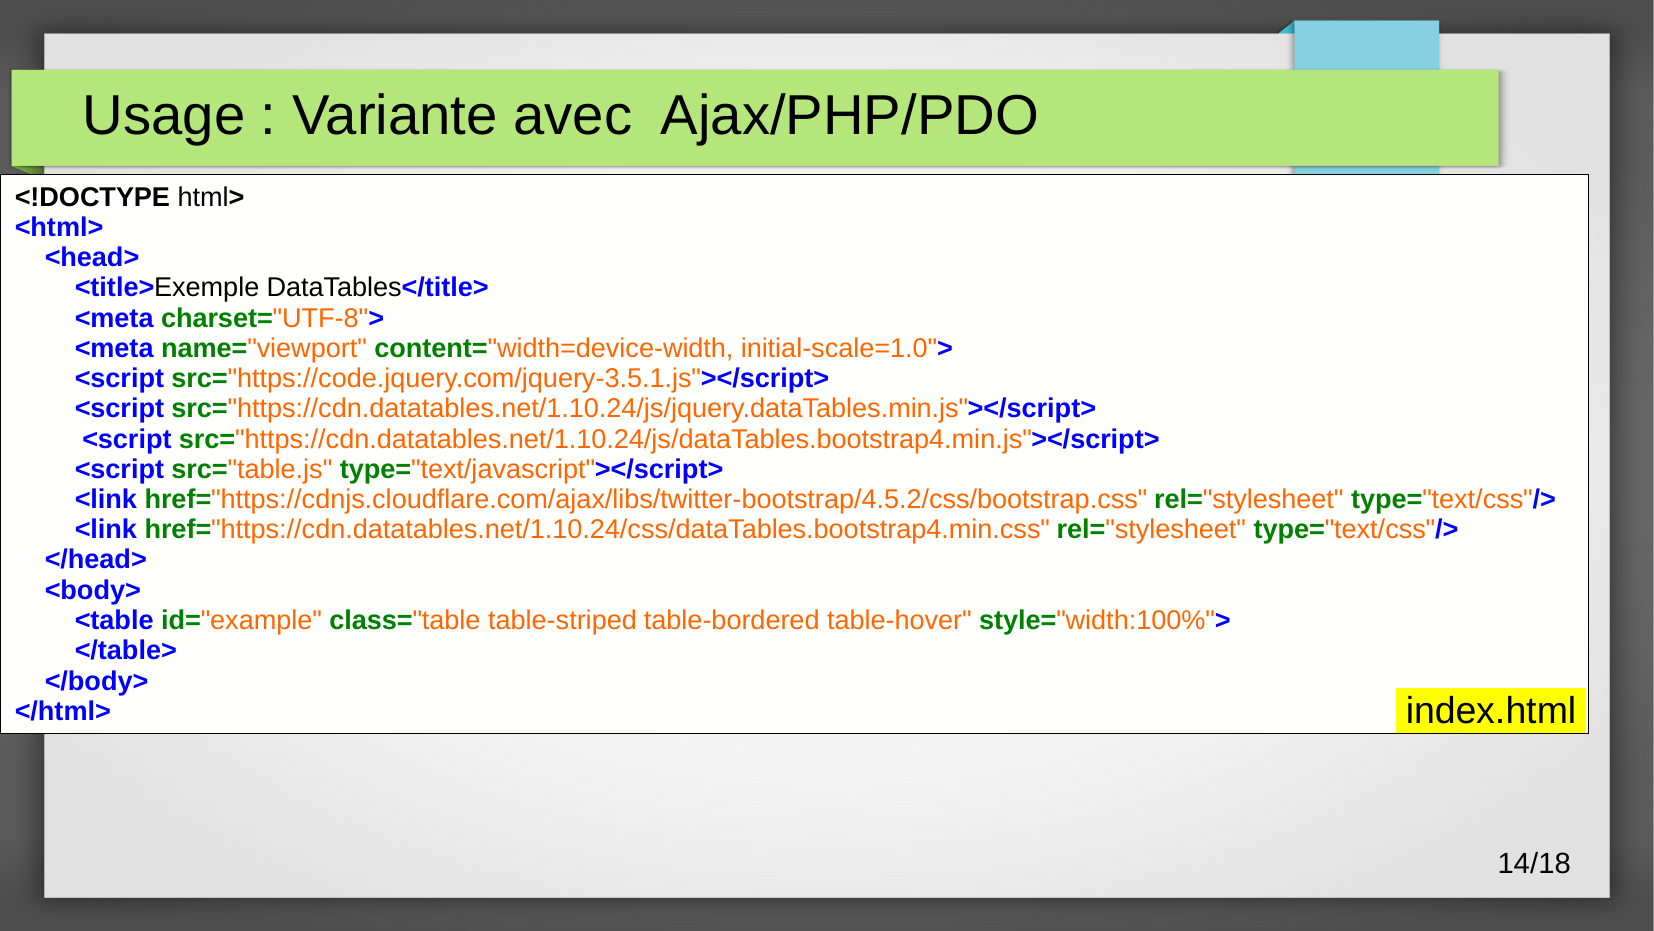

# Usage : Variante avec Ajax/PHP/PDO
<!DOCTYPE html>
<html>
 <head>
 <title>Exemple DataTables</title>
 <meta charset="UTF-8">
 <meta name="viewport" content="width=device-width, initial-scale=1.0">
 <script src="https://code.jquery.com/jquery-3.5.1.js"></script>
 <script src="https://cdn.datatables.net/1.10.24/js/jquery.dataTables.min.js"></script>
 <script src="https://cdn.datatables.net/1.10.24/js/dataTables.bootstrap4.min.js"></script>
 <script src="table.js" type="text/javascript"></script>
 <link href="https://cdnjs.cloudflare.com/ajax/libs/twitter-bootstrap/4.5.2/css/bootstrap.css" rel="stylesheet" type="text/css"/>
 <link href="https://cdn.datatables.net/1.10.24/css/dataTables.bootstrap4.min.css" rel="stylesheet" type="text/css"/>
 </head>
 <body>
 <table id="example" class="table table-striped table-bordered table-hover" style="width:100%">
 </table>
 </body>
</html>
index.html
14